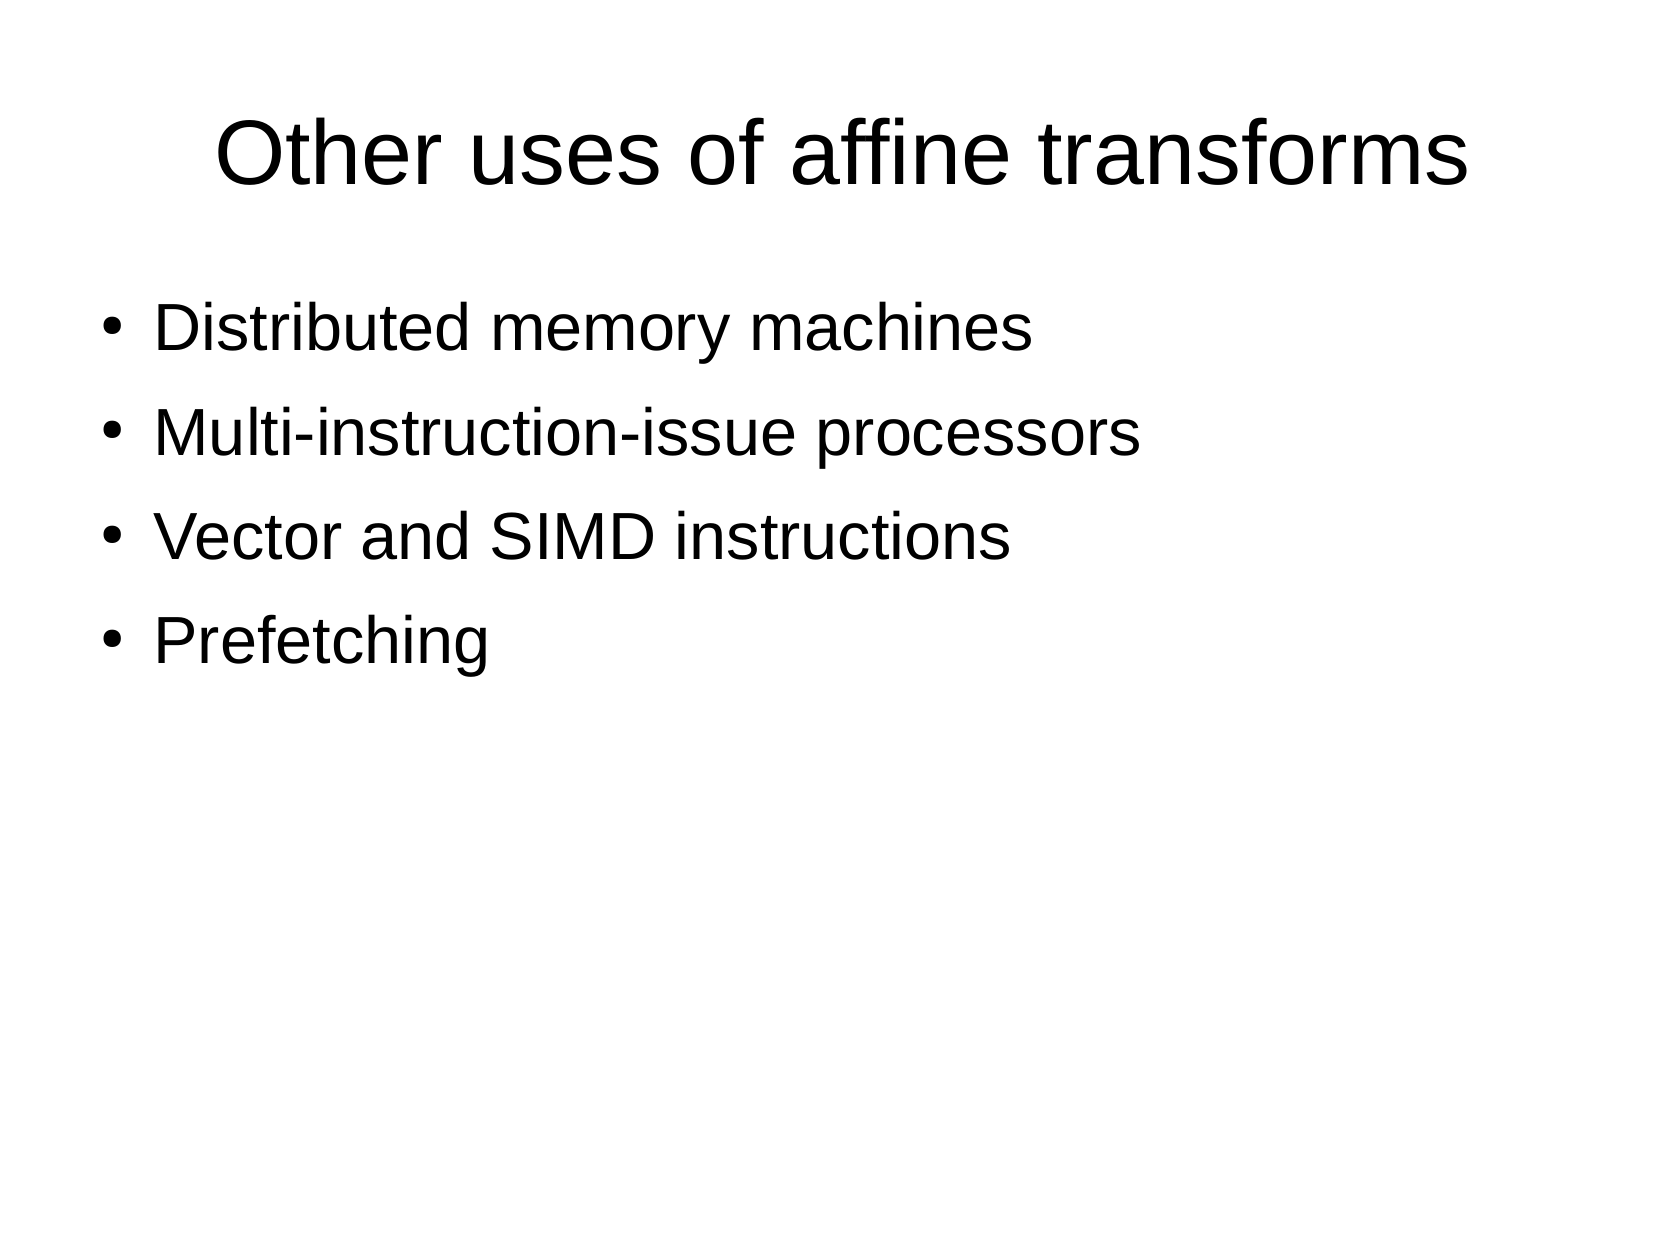

# Other uses of affine transforms
Distributed memory machines
Multi-instruction-issue processors
Vector and SIMD instructions
Prefetching